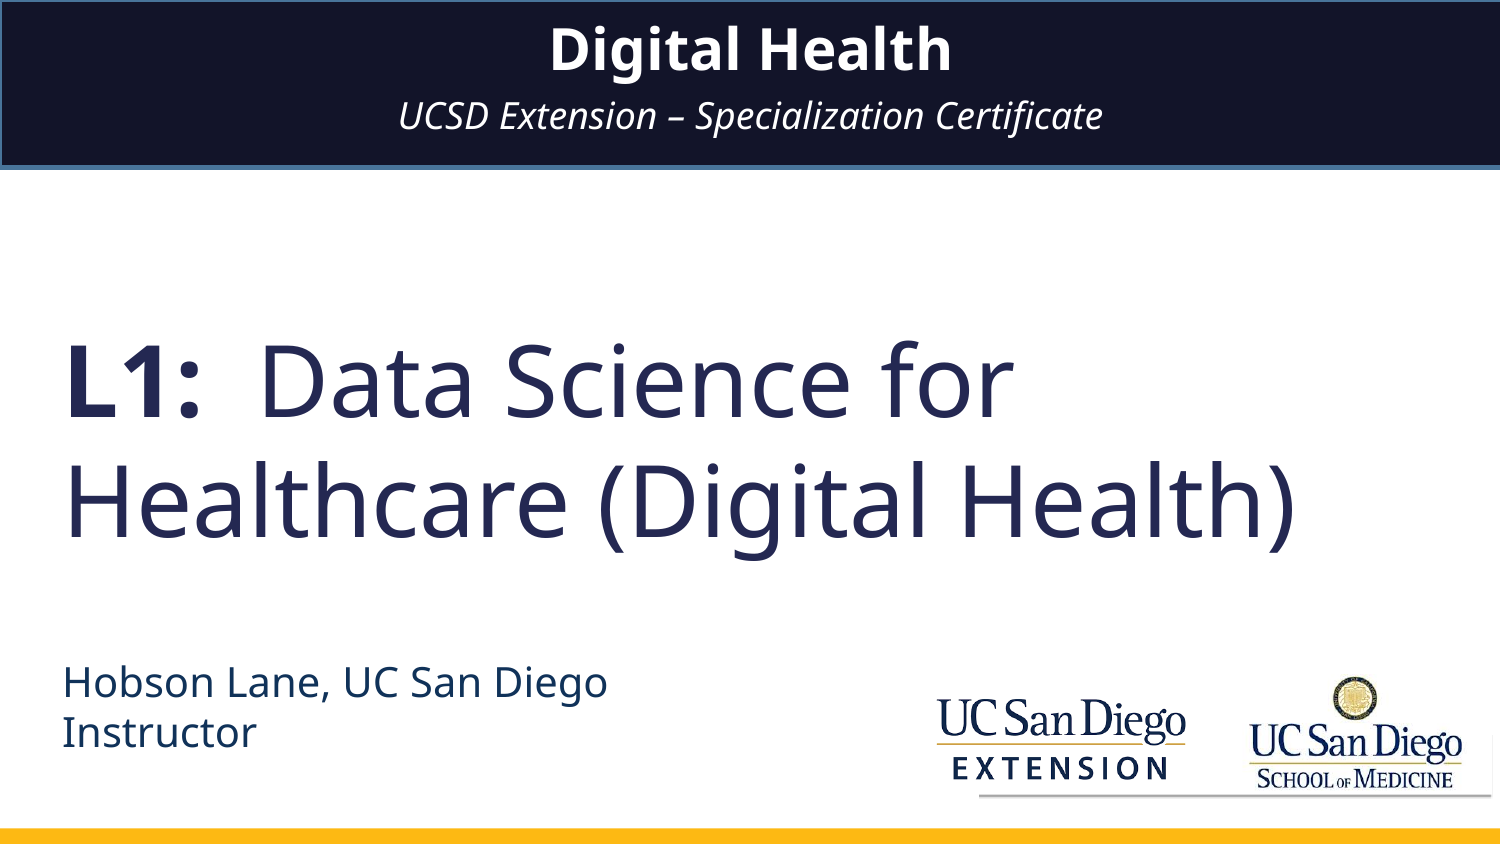

Digital Health
UCSD Extension – Specialization Certificate
# L1: Data Science for Healthcare (Digital Health)
Hobson Lane, UC San Diego
Instructor